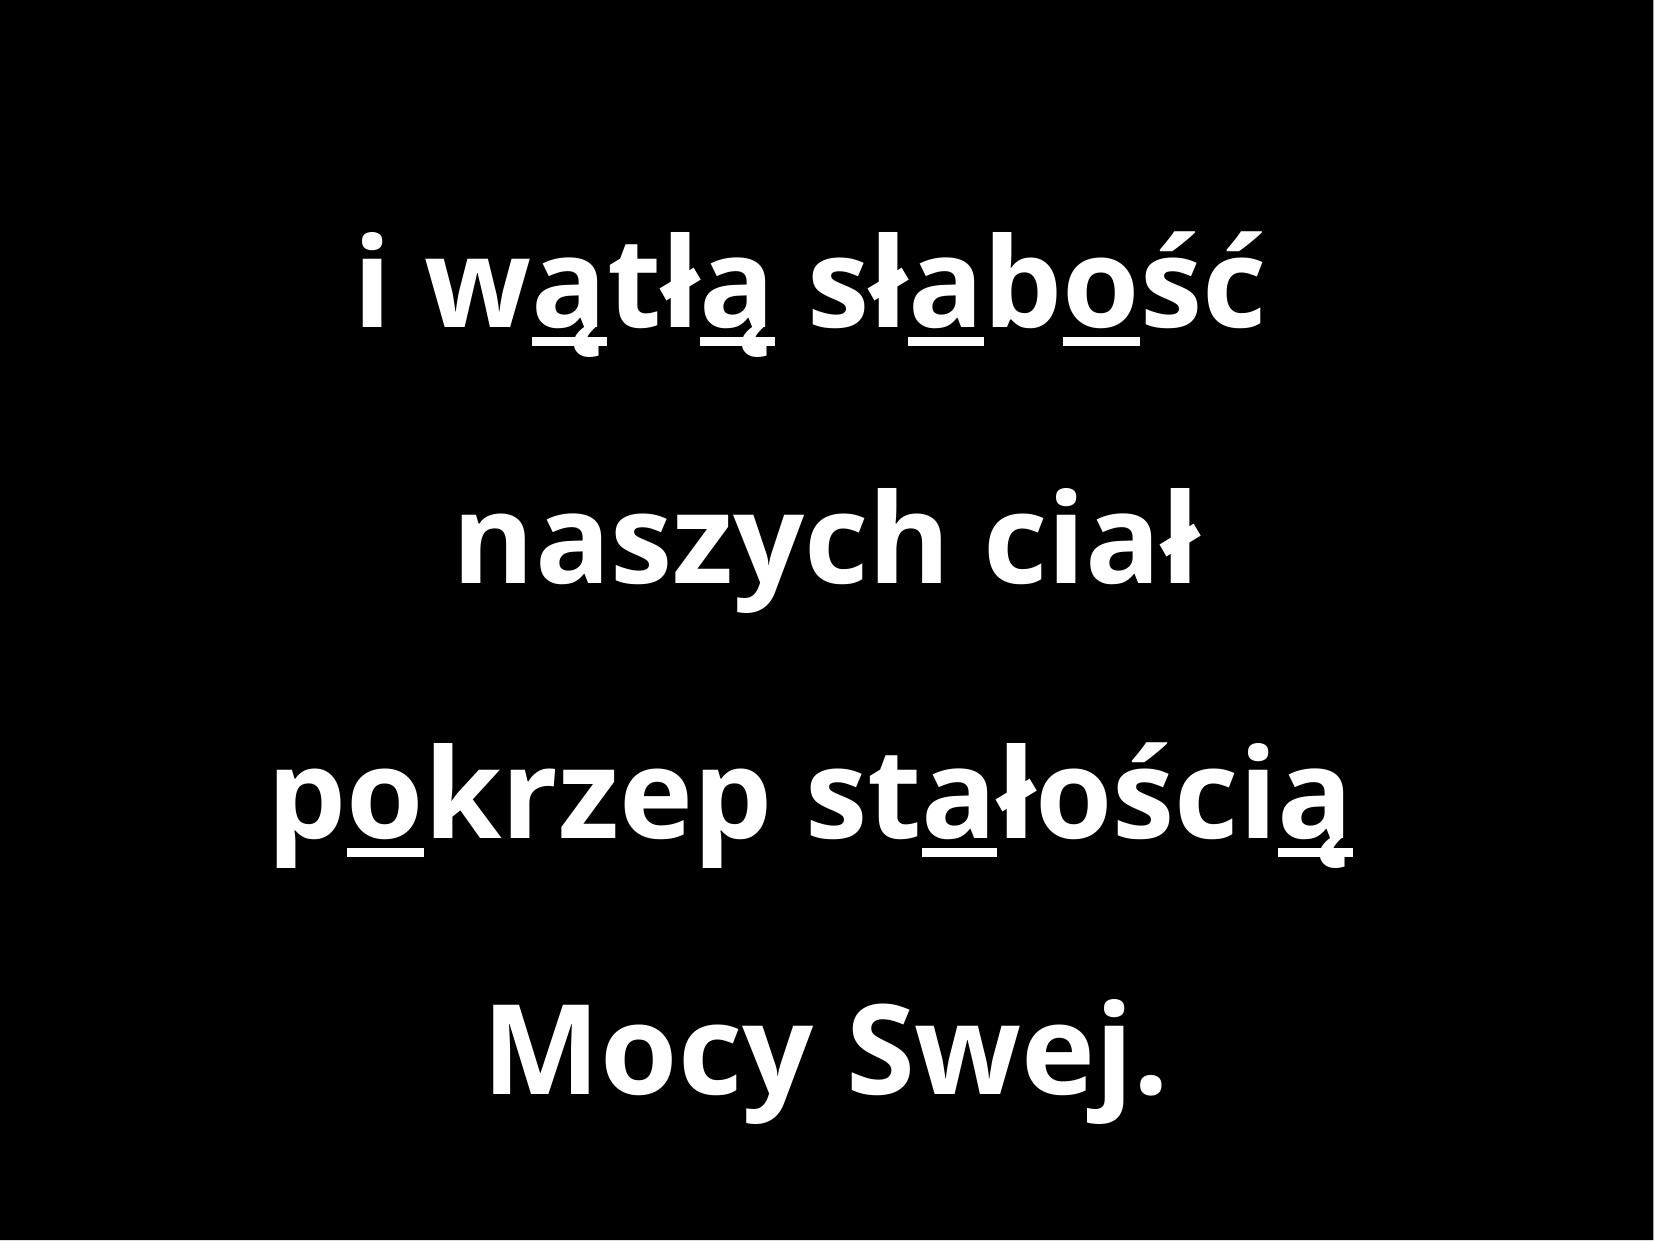

# i wątłą słabość naszych ciał pokrzep stałością Mocy Swej.